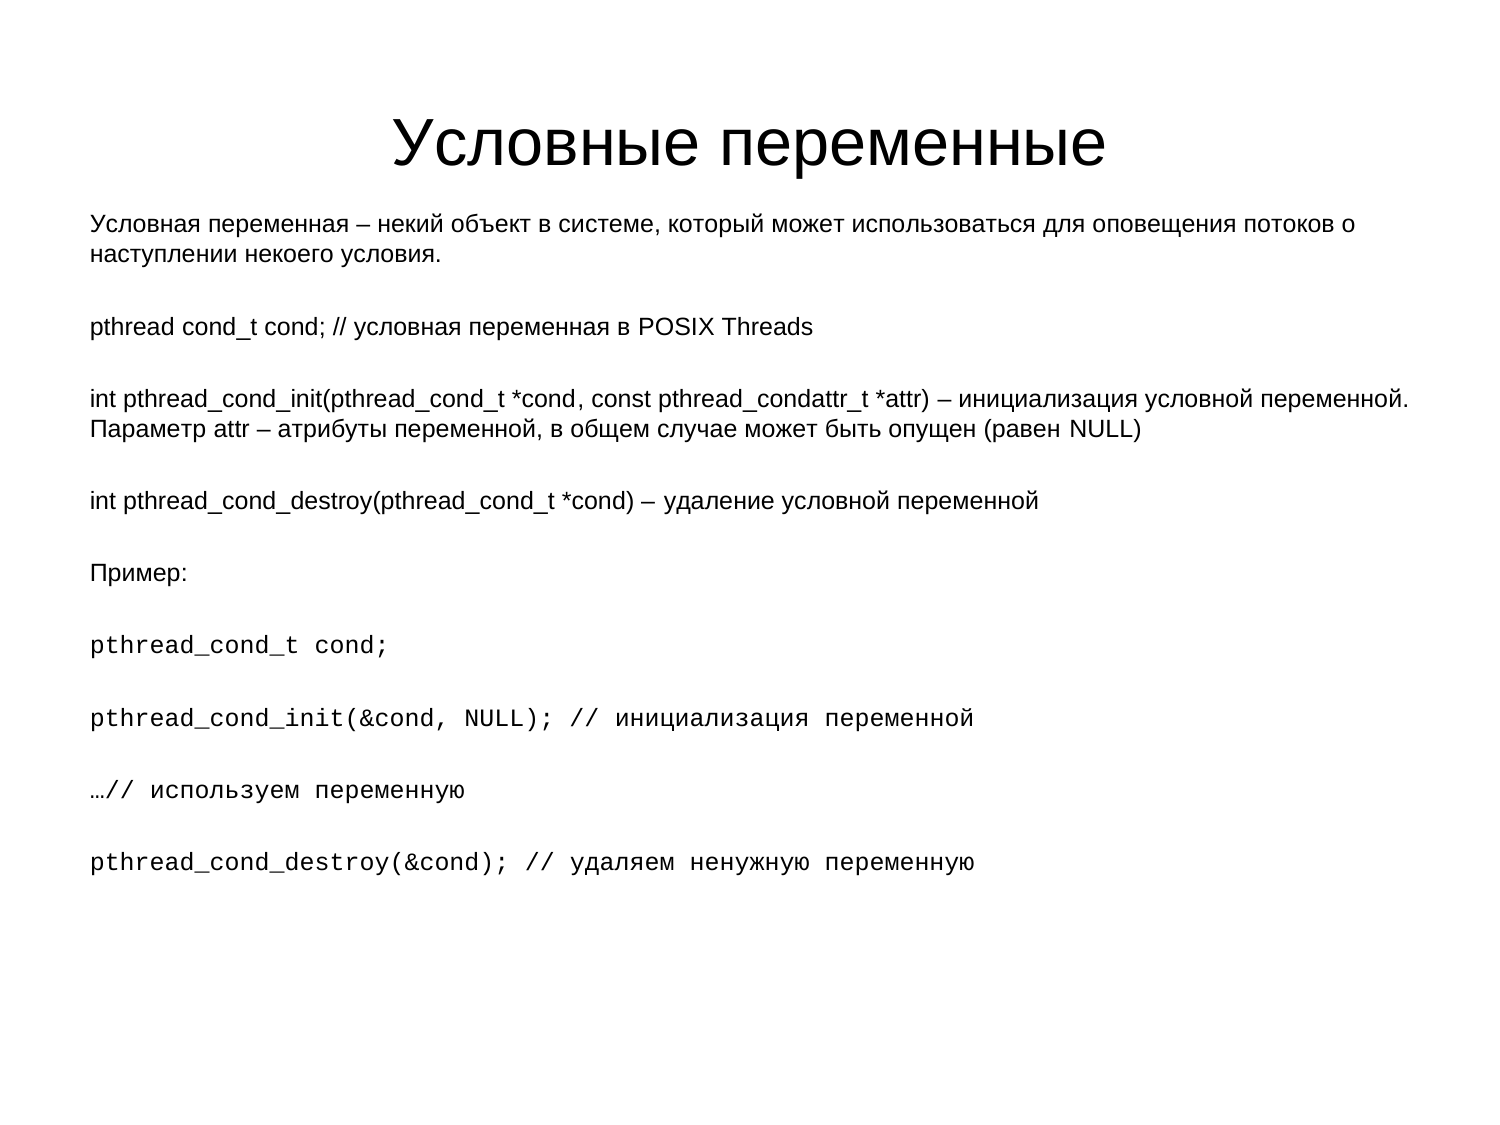

# Условные переменные
Условная переменная – некий объект в системе, который может использоваться для оповещения потоков о наступлении некоего условия.
pthread сond_t cond; // условная переменная в POSIX Threads
int pthread_cond_init(pthread_cond_t *cond, const pthread_condattr_t *attr) – инициализация условной переменной. Параметр attr – атрибуты переменной, в общем случае может быть опущен (равен NULL)
int pthread_cond_destroy(pthread_cond_t *cond) – удаление условной переменной
Пример:
pthread_cond_t cond;
pthread_cond_init(&cond, NULL); // инициализация переменной
…// используем переменную
pthread_cond_destroy(&cond); // удаляем ненужную переменную